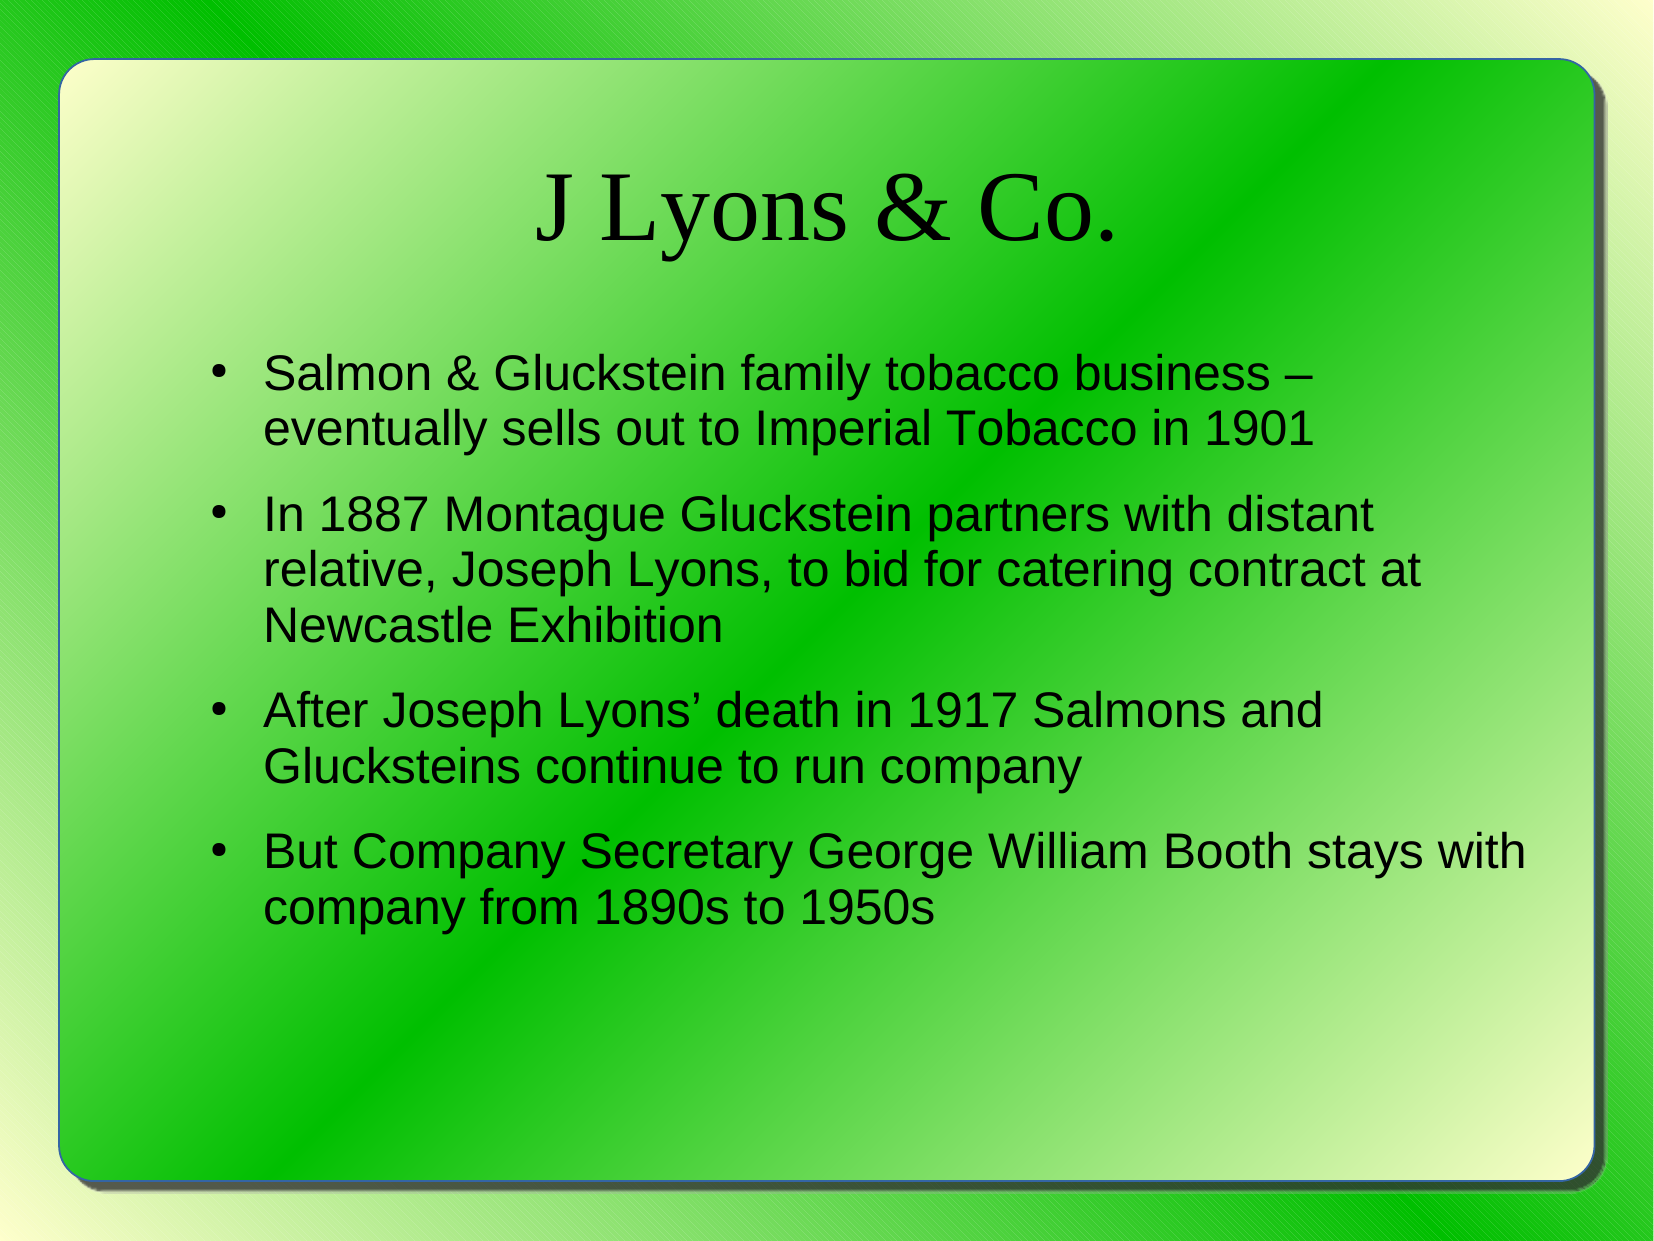

# J Lyons & Co.
Salmon & Gluckstein family tobacco business – eventually sells out to Imperial Tobacco in 1901
In 1887 Montague Gluckstein partners with distant relative, Joseph Lyons, to bid for catering contract at Newcastle Exhibition
After Joseph Lyons’ death in 1917 Salmons and Glucksteins continue to run company
But Company Secretary George William Booth stays with company from 1890s to 1950s